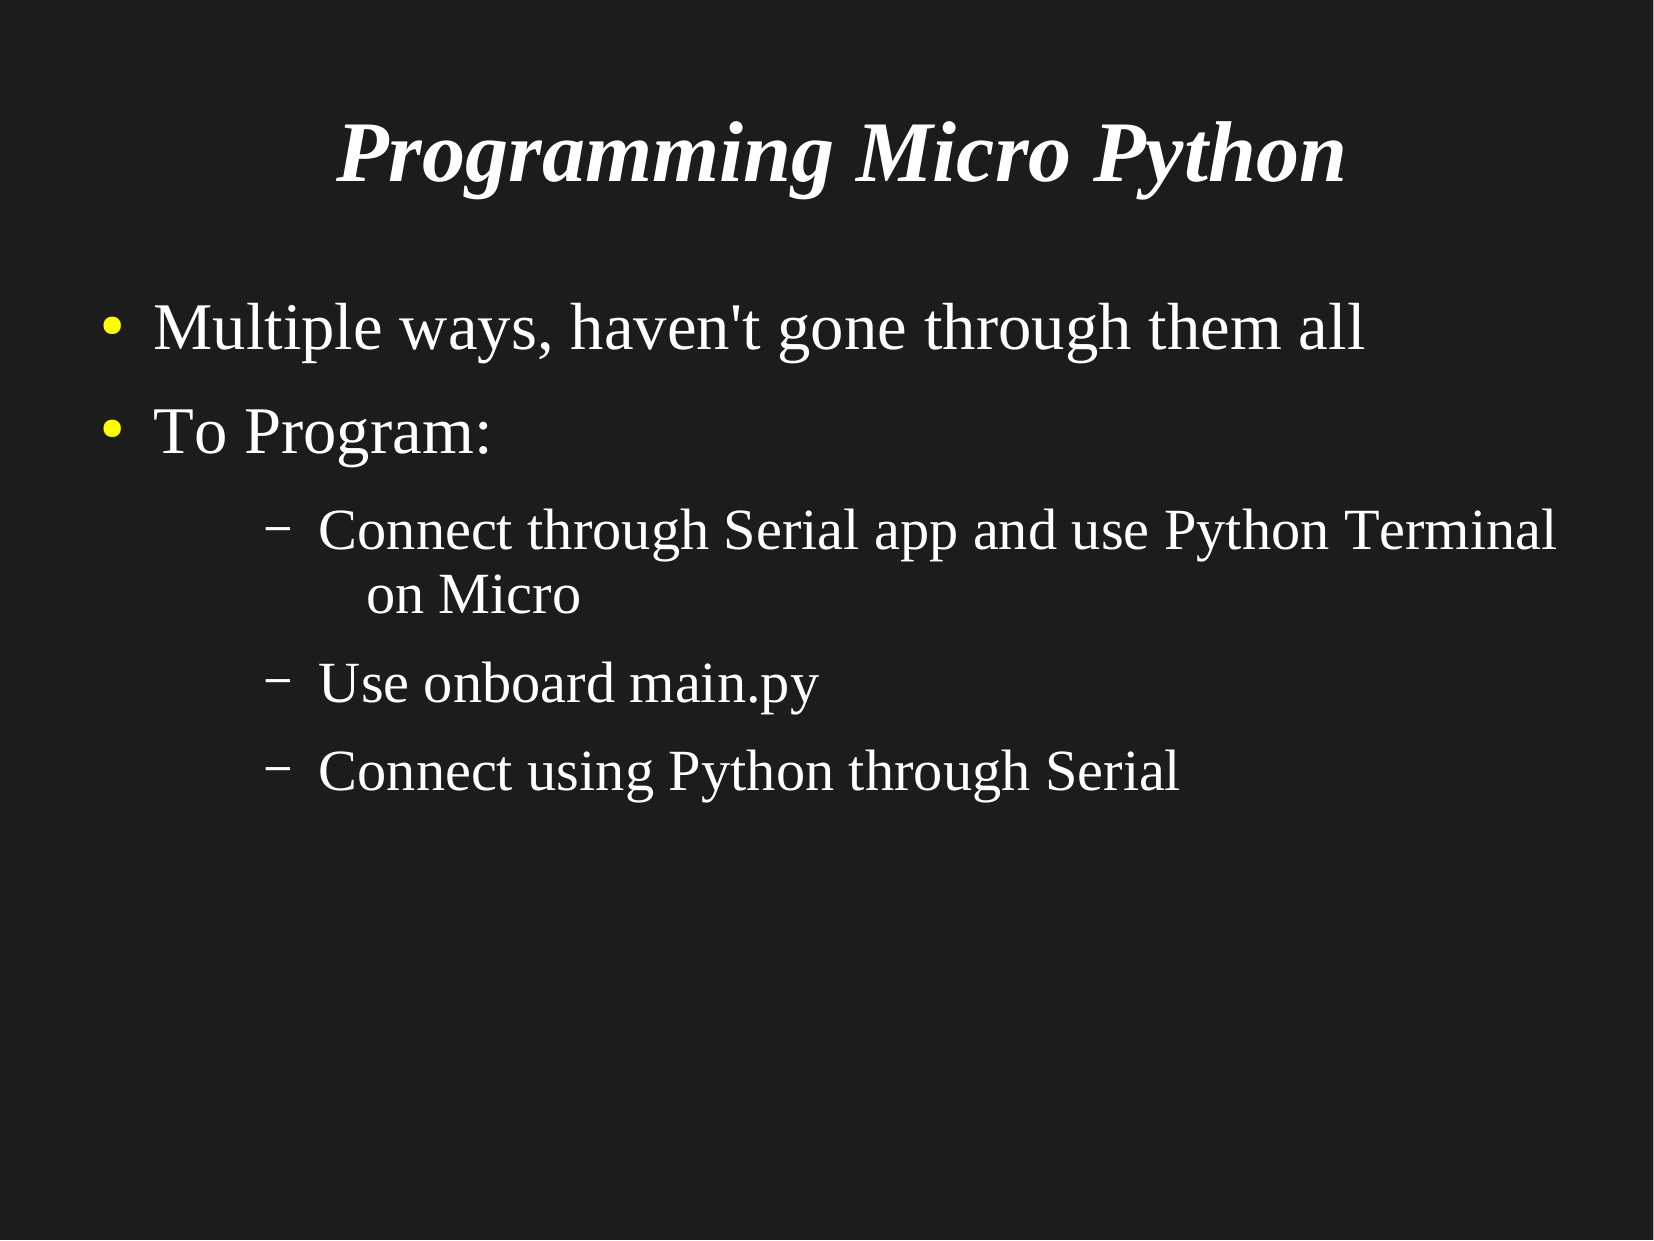

# Programming Micro Python
Multiple ways, haven't gone through them all
To Program:
Connect through Serial app and use Python Terminal on Micro
Use onboard main.py
Connect using Python through Serial